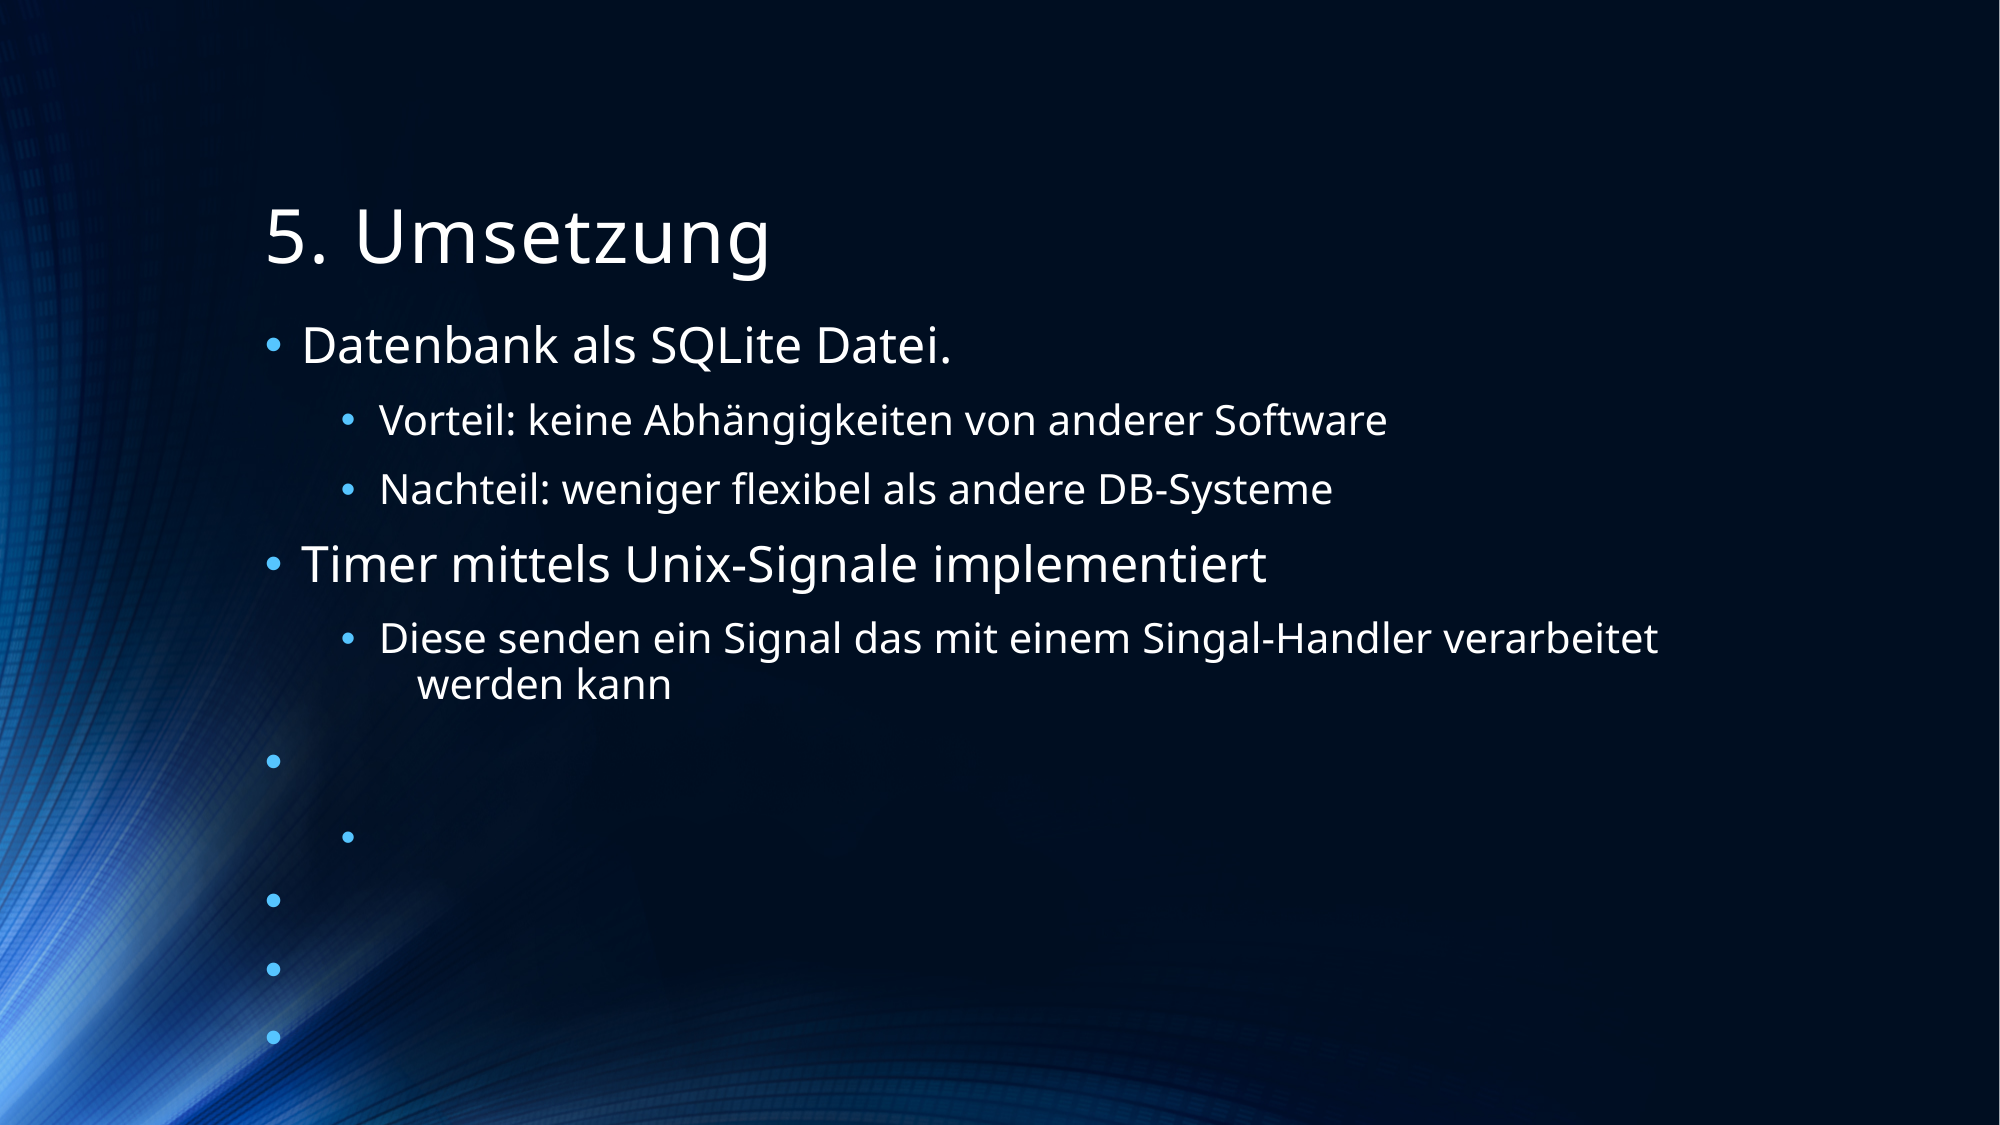

# 5. Umsetzung
Datenbank als SQLite Datei.
Vorteil: keine Abhängigkeiten von anderer Software
Nachteil: weniger flexibel als andere DB-Systeme
Timer mittels Unix-Signale implementiert
Diese senden ein Signal das mit einem Singal-Handler verarbeitet werden kann